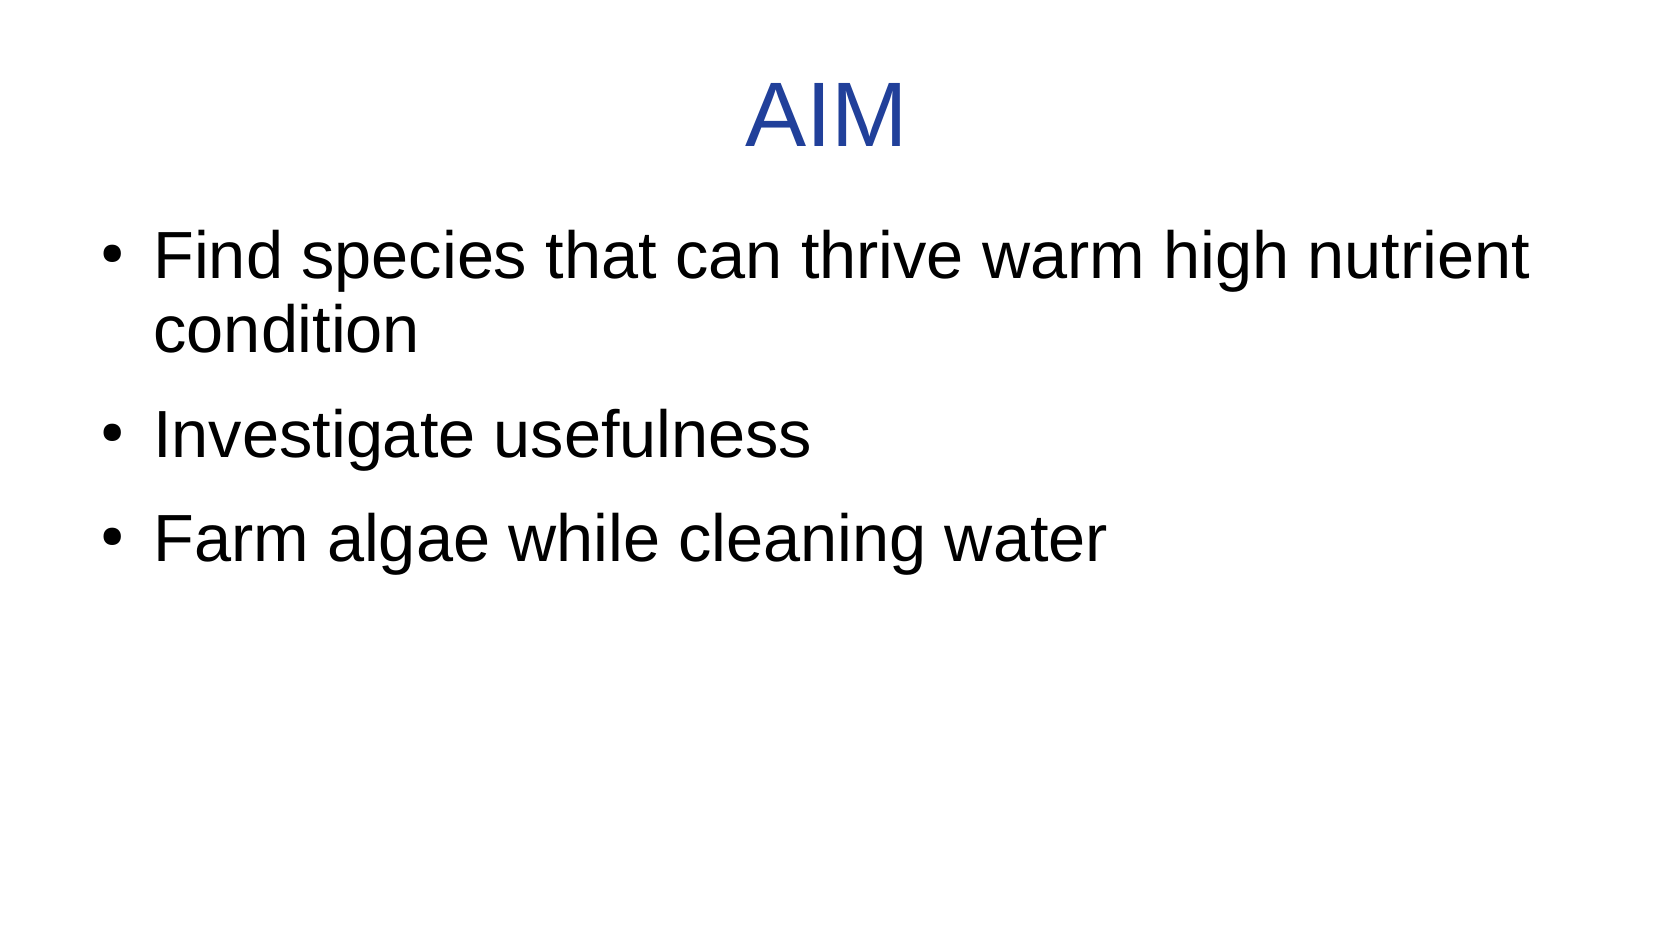

# AIM
Find species that can thrive warm high nutrient condition
Investigate usefulness
Farm algae while cleaning water